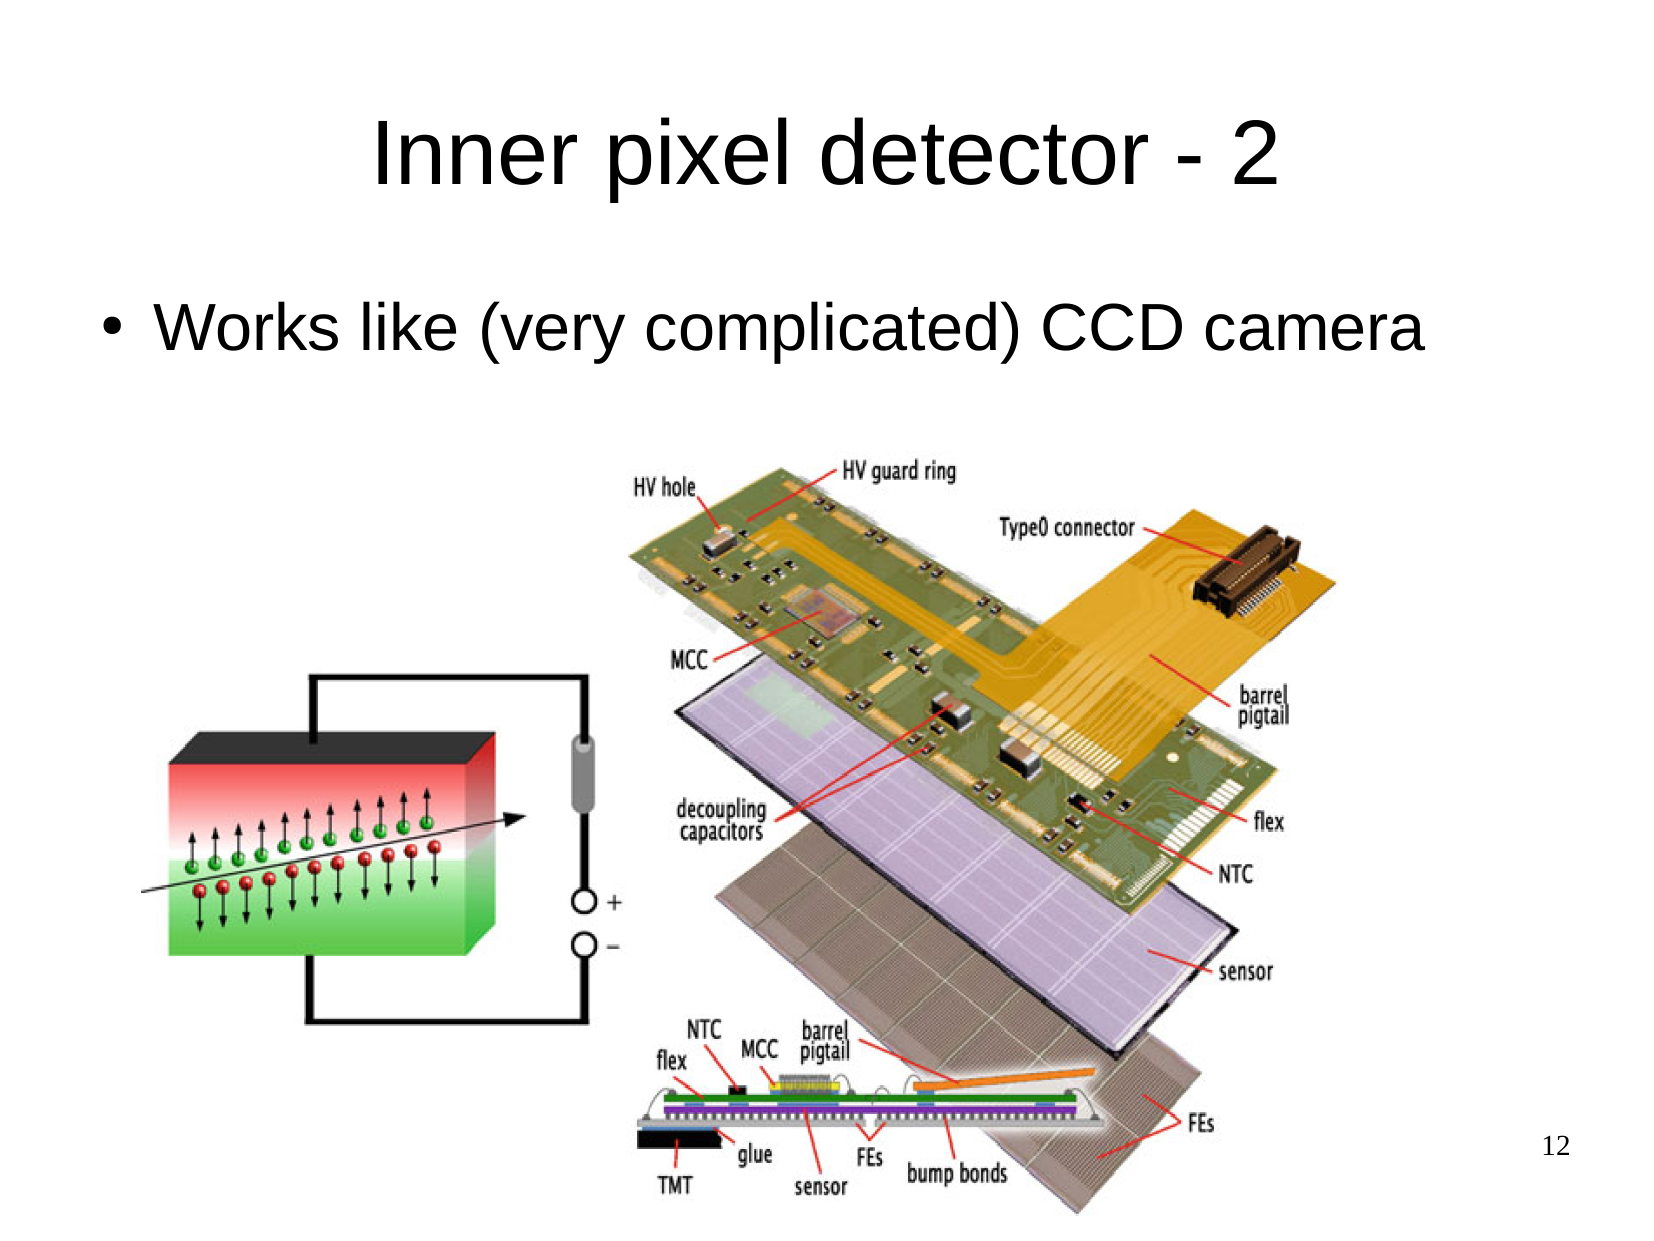

# Inner pixel detector - 2
Works like (very complicated) CCD camera
Practical Parallel Computing - Sose18
12